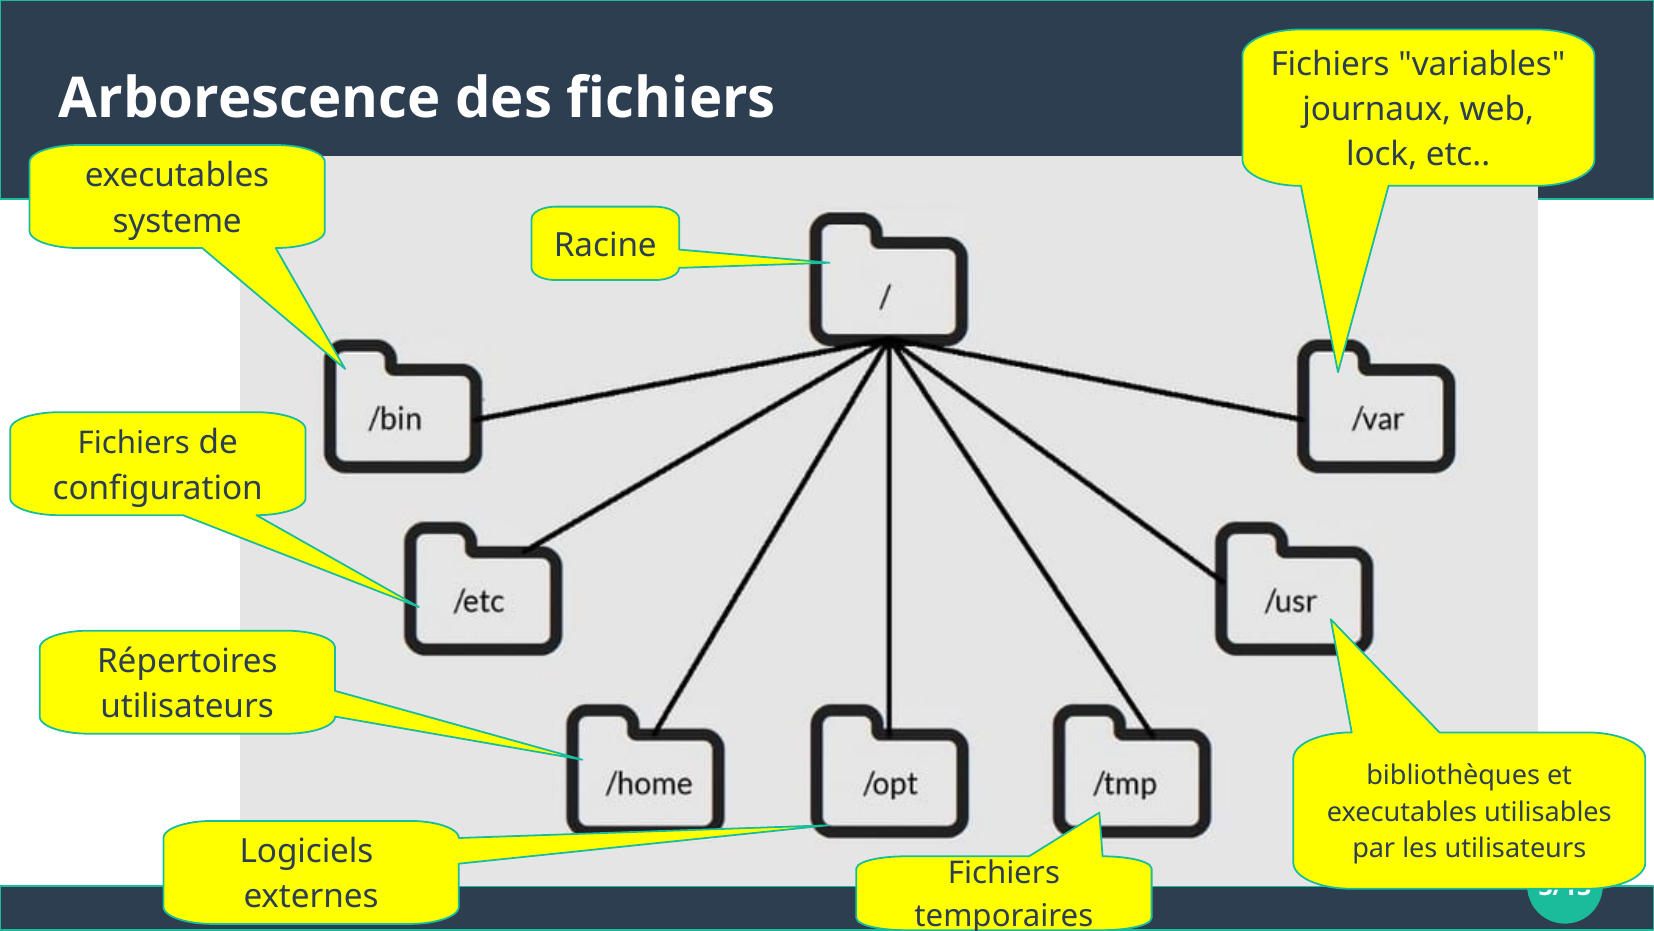

Fichiers "variables" journaux, web, lock, etc..
# Arborescence des fichiers
executables systeme
Racine
Fichiers de
configuration
Répertoires
utilisateurs
bibliothèques et executables utilisables par les utilisateurs
Logiciels
externes
3
Fichiers
temporaires